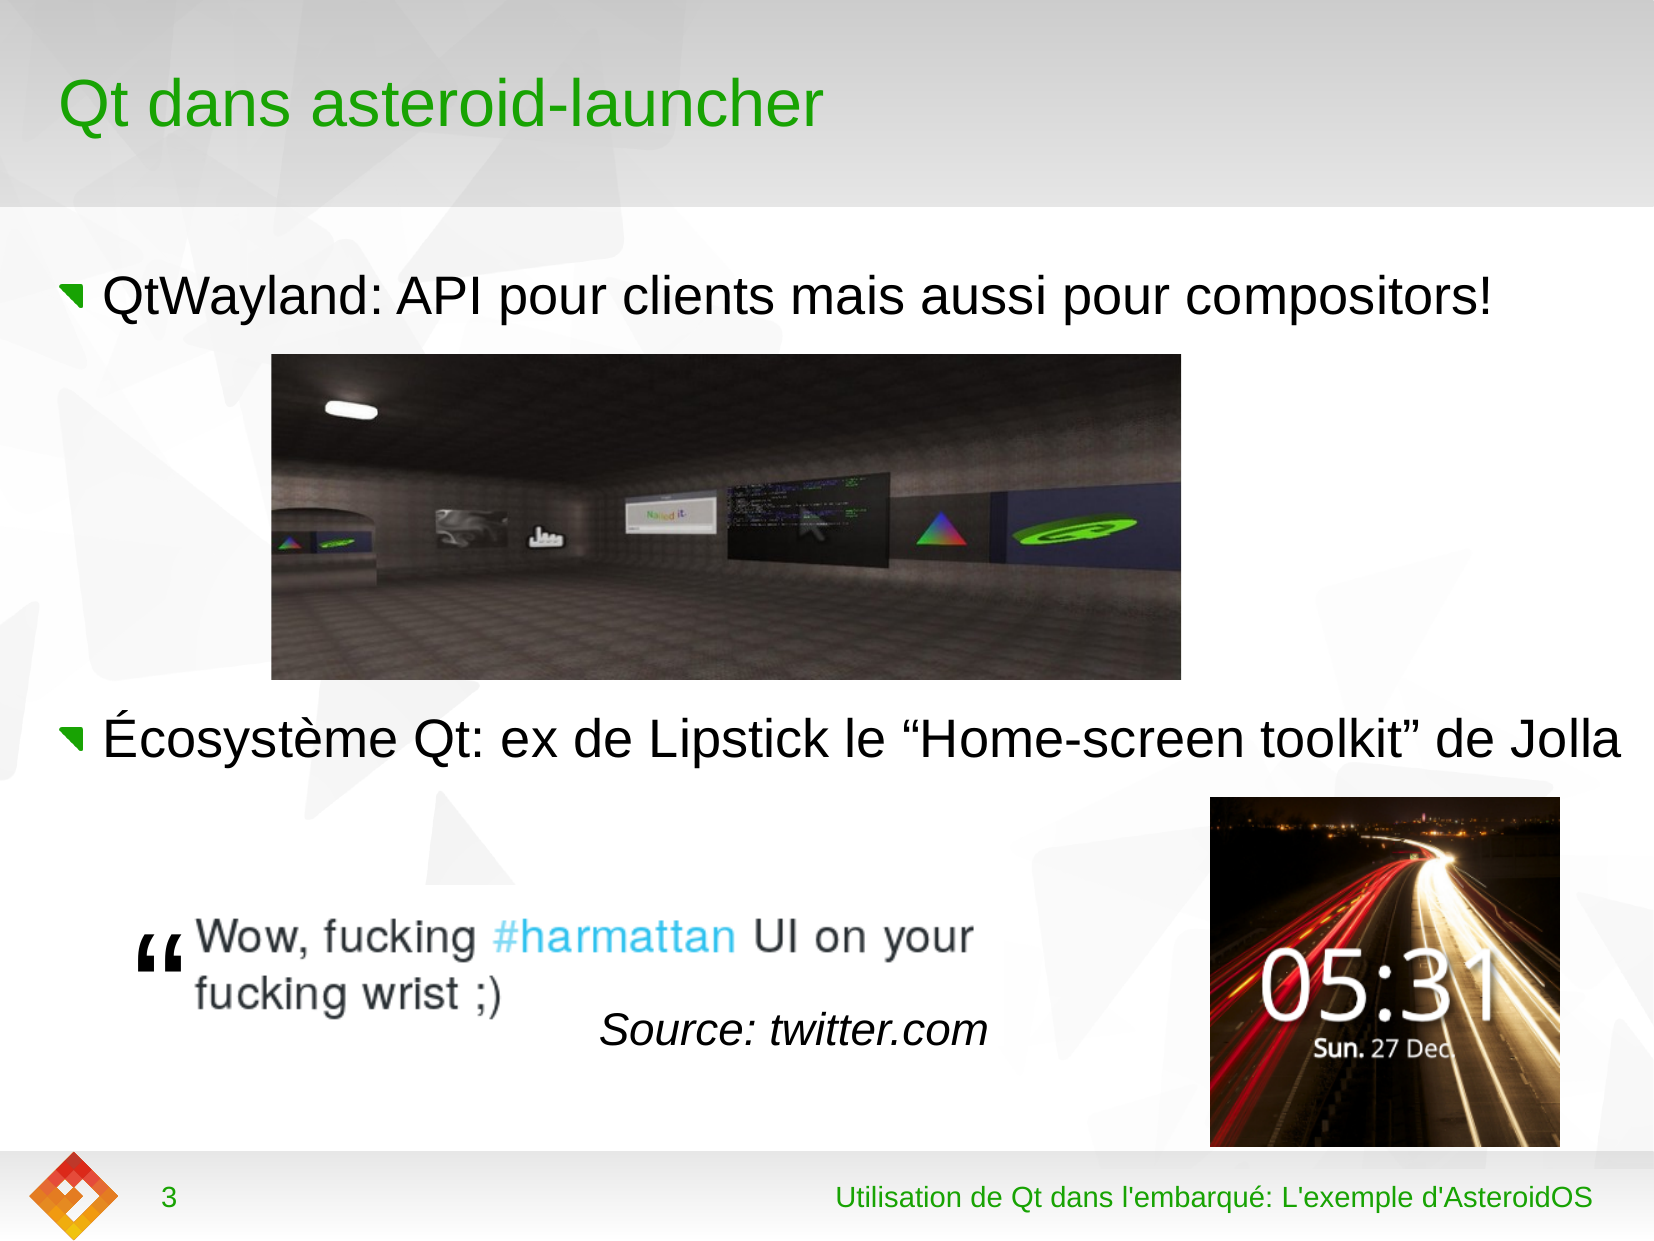

# Qt dans asteroid-launcher
QtWayland: API pour clients mais aussi pour compositors!
Écosystème Qt: ex de Lipstick le “Home-screen toolkit” de Jolla
“
Source: twitter.com
3
Utilisation de Qt dans l'embarqué: L'exemple d'AsteroidOS